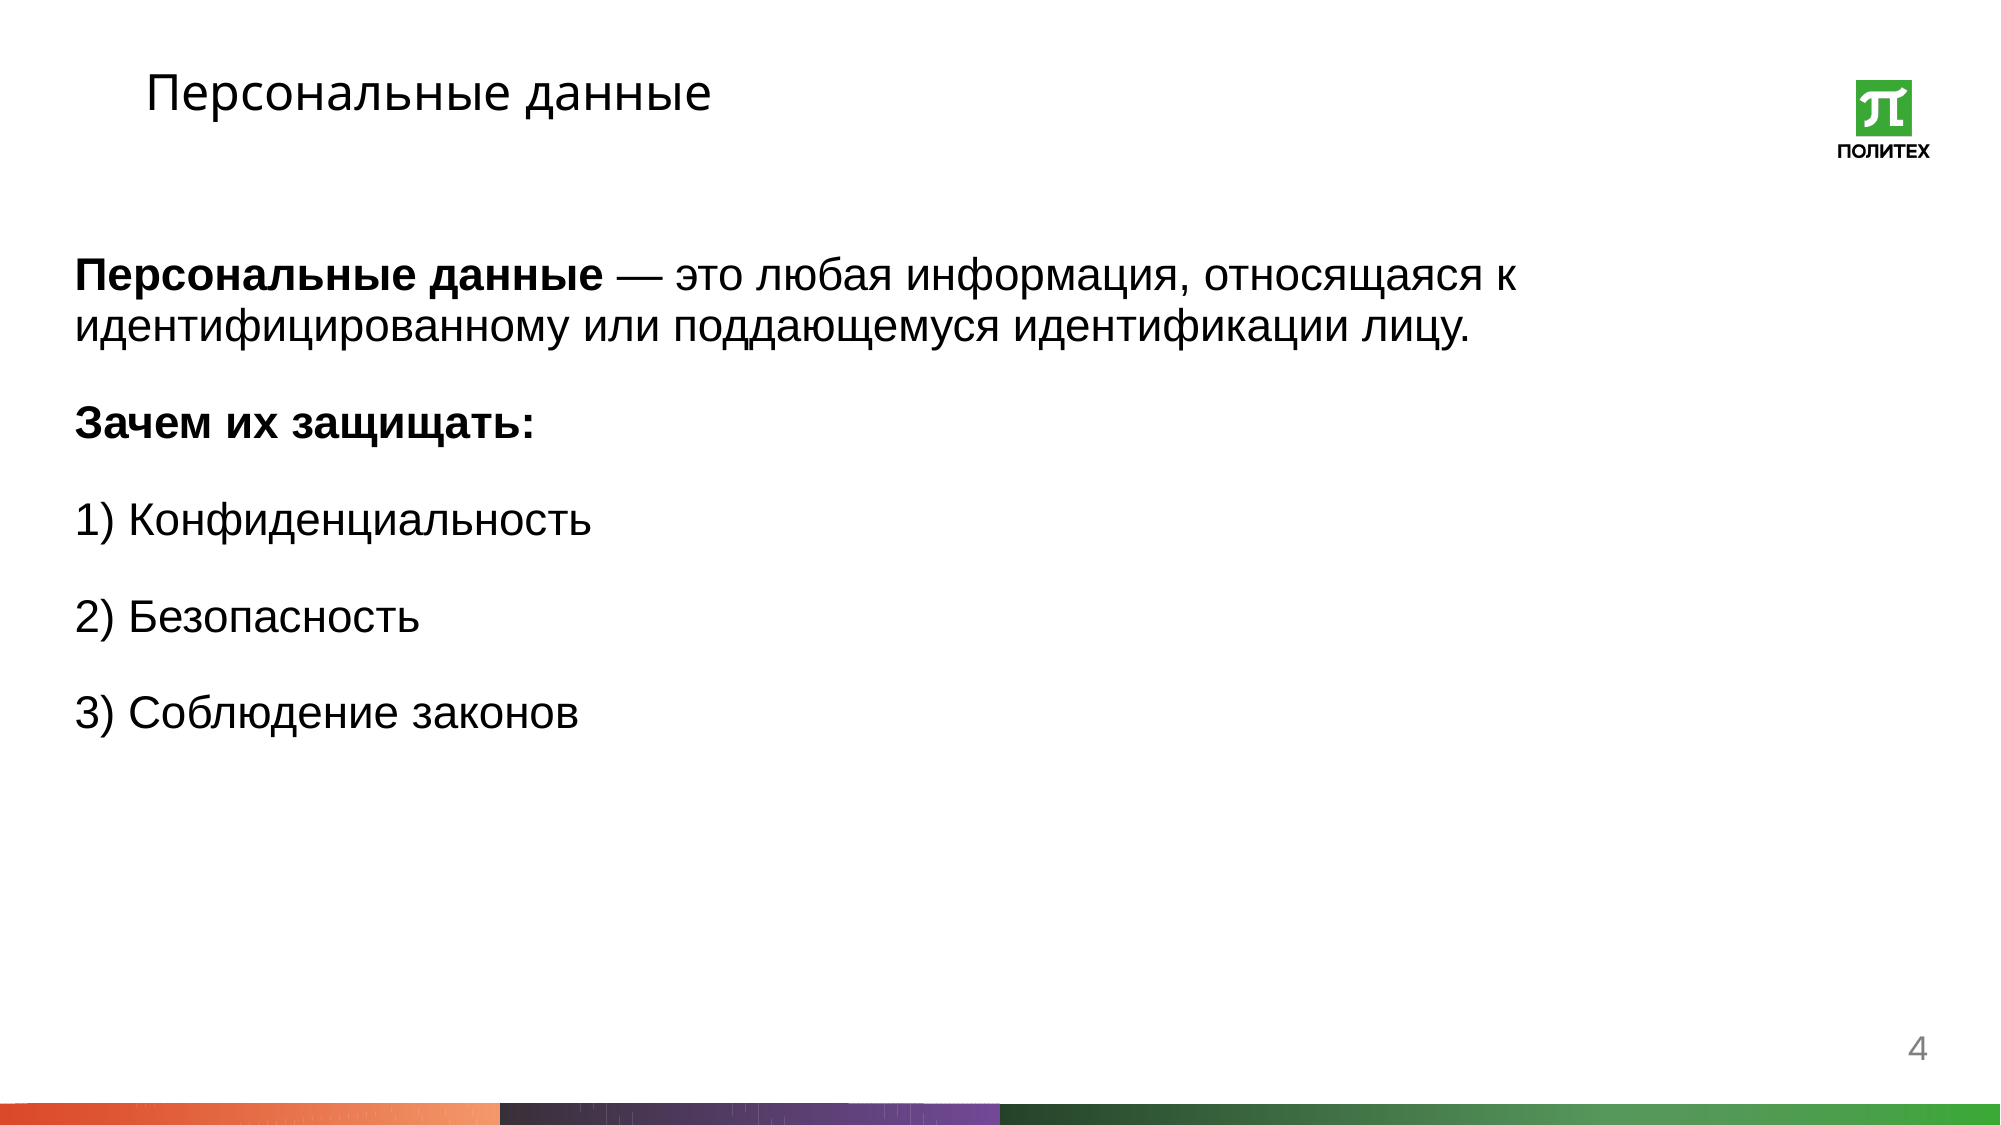

Персональные данные
Персональные данные — это любая информация, относящаяся к идентифицированному или поддающемуся идентификации лицу.
Зачем их защищать:
1) Конфиденциальность
2) Безопасность
3) Соблюдение законов